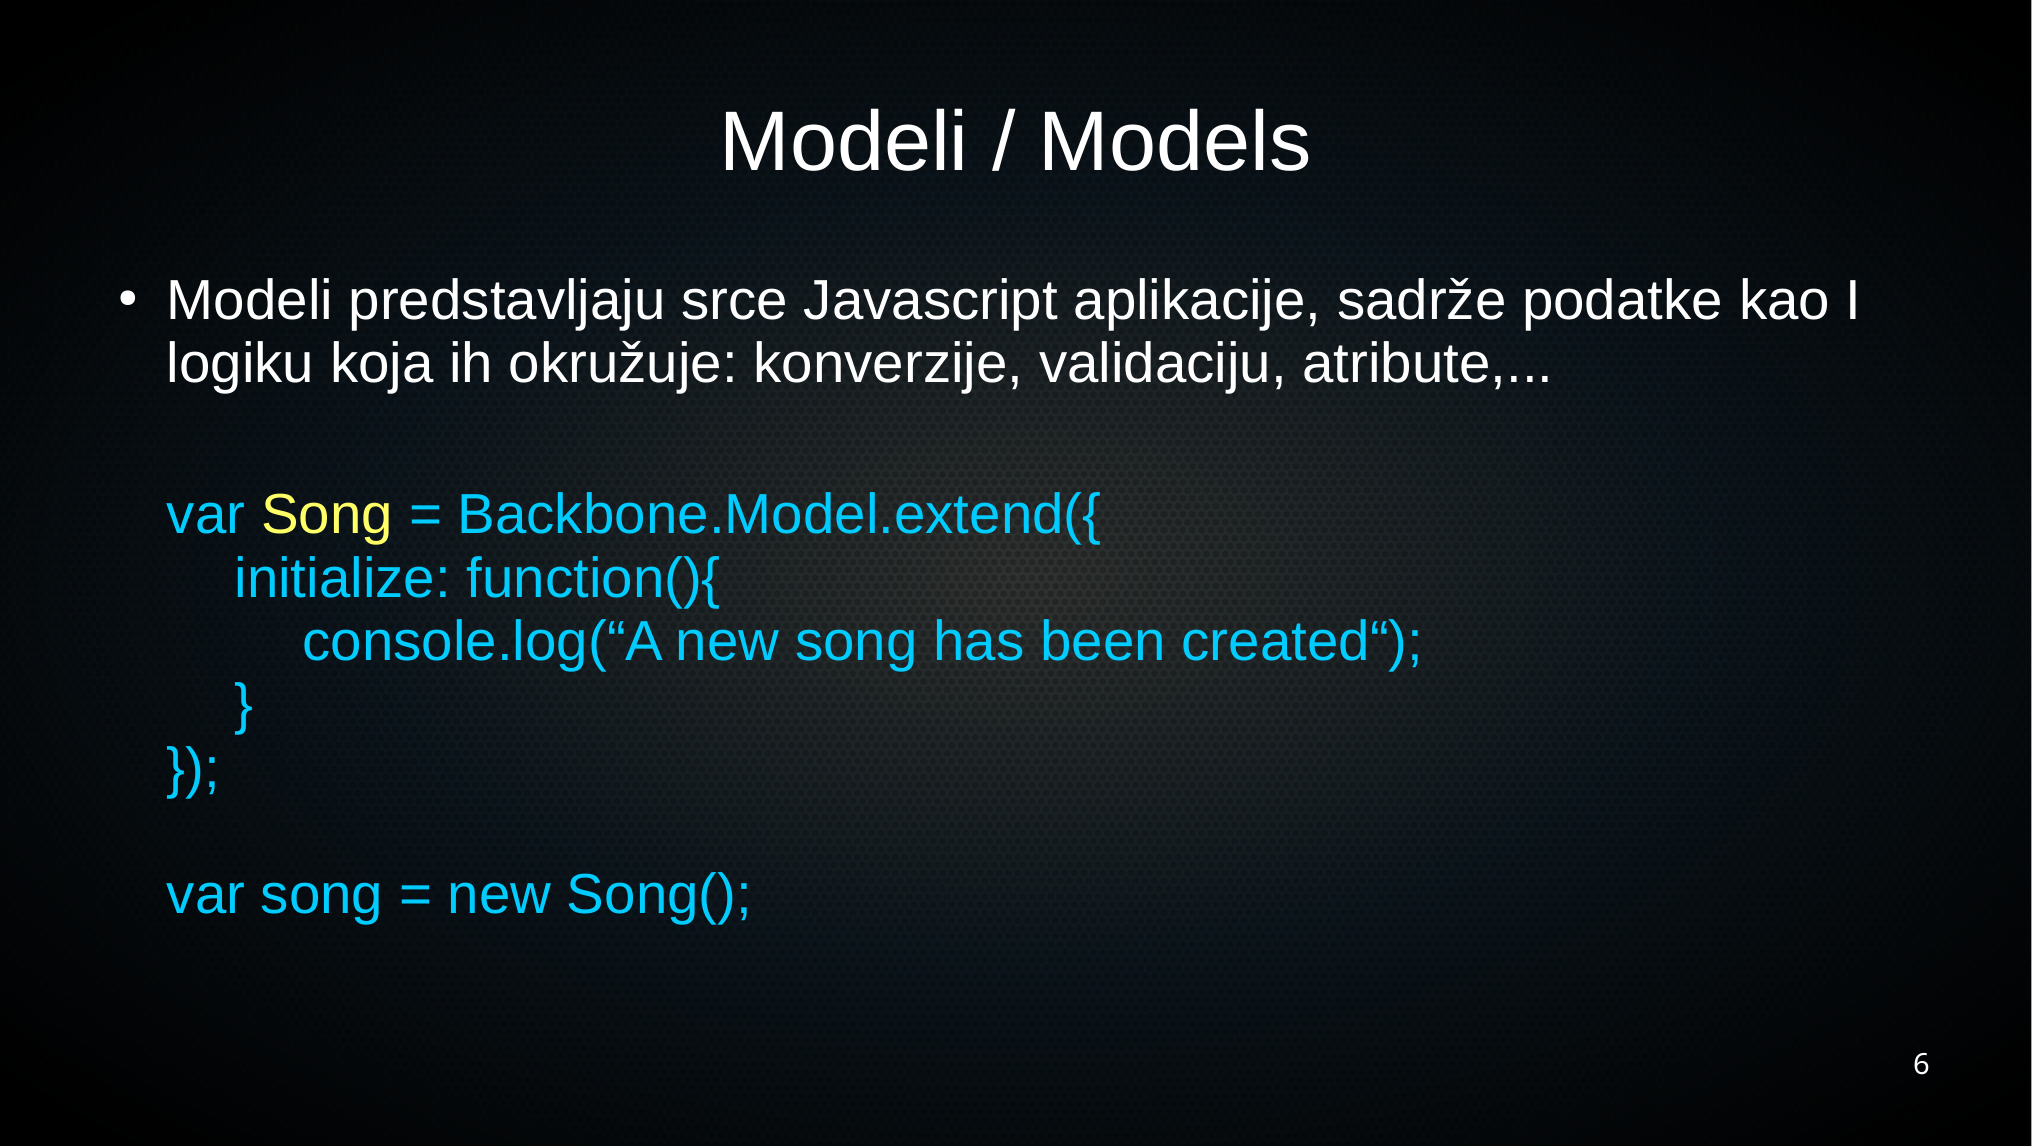

# Modeli / Models
Modeli predstavljaju srce Javascript aplikacije, sadrže podatke kao I logiku koja ih okružuje: konverzije, validaciju, atribute,...
var Song = Backbone.Model.extend({
	initialize: function(){
		console.log(“A new song has been created“);
	}
});
var song = new Song();
6